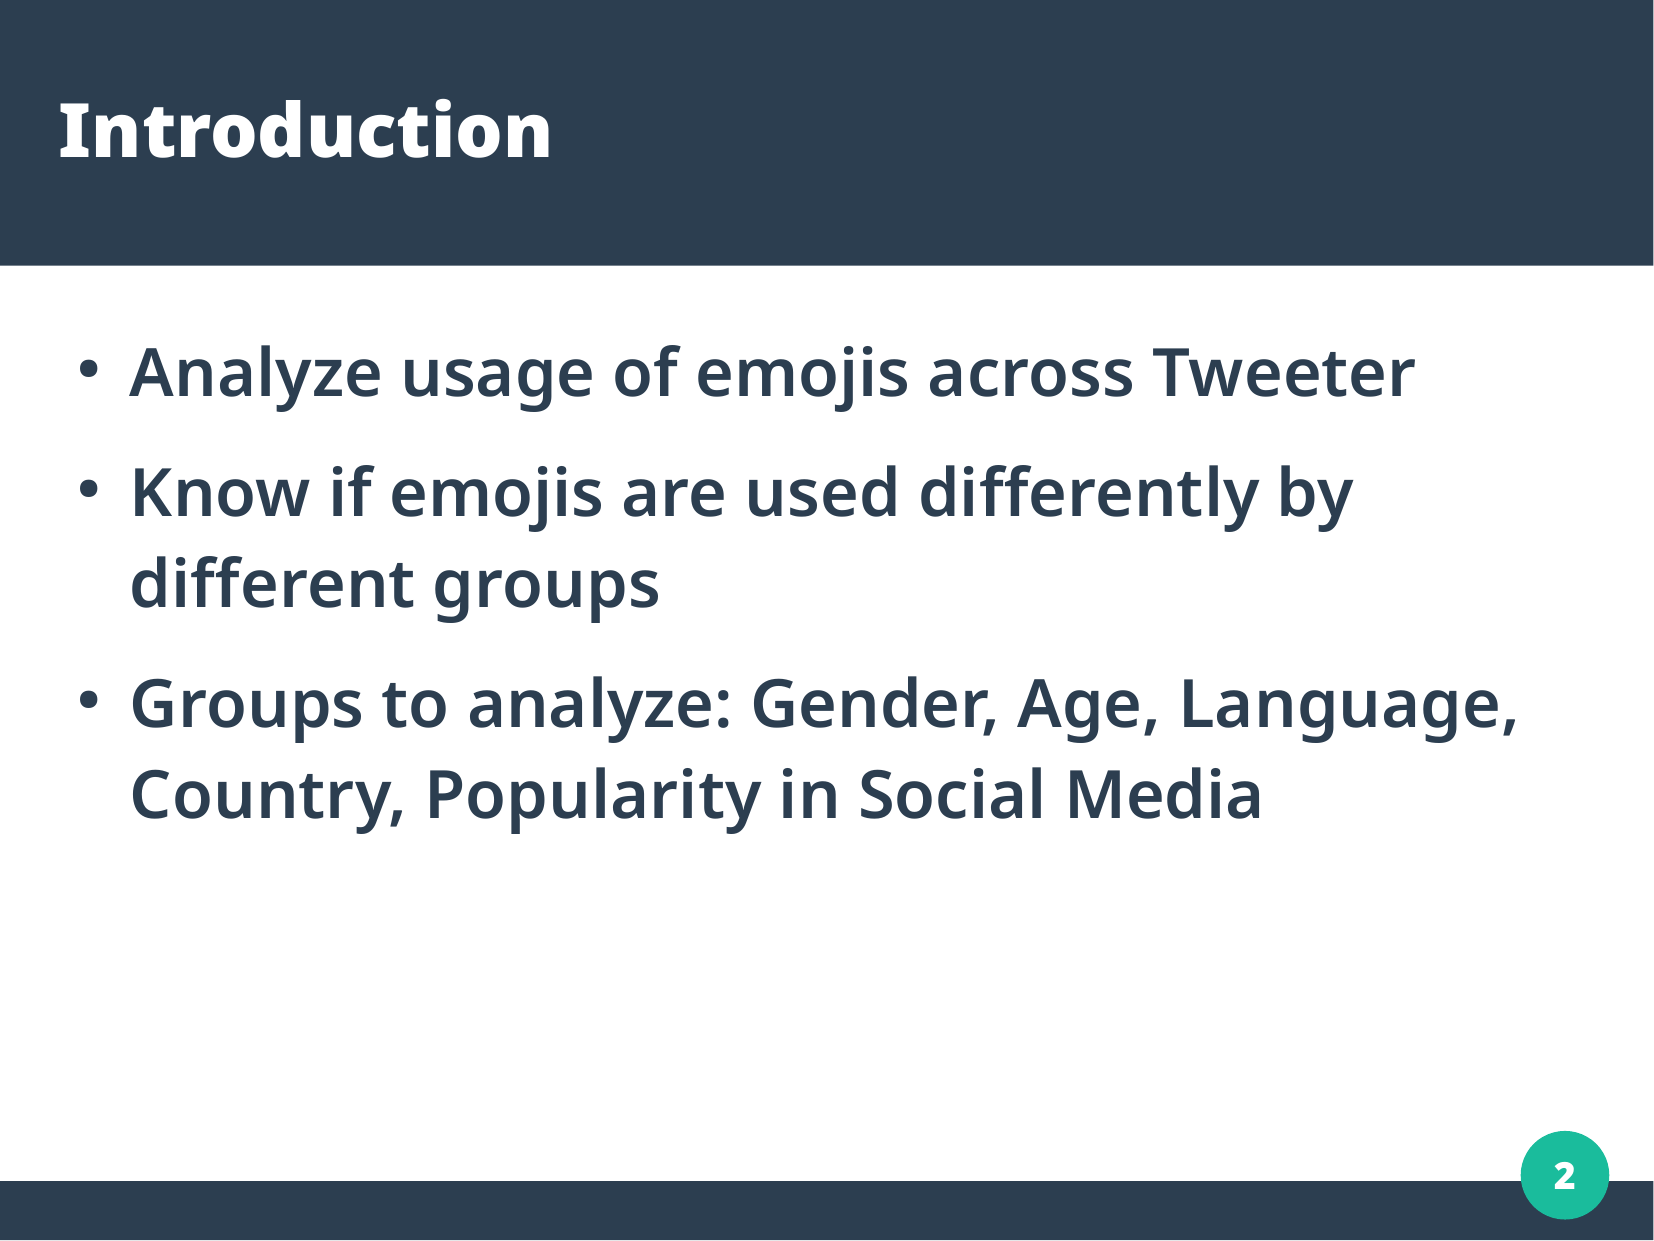

# Introduction
Analyze usage of emojis across Tweeter
Know if emojis are used differently by different groups
Groups to analyze: Gender, Age, Language, Country, Popularity in Social Media
2